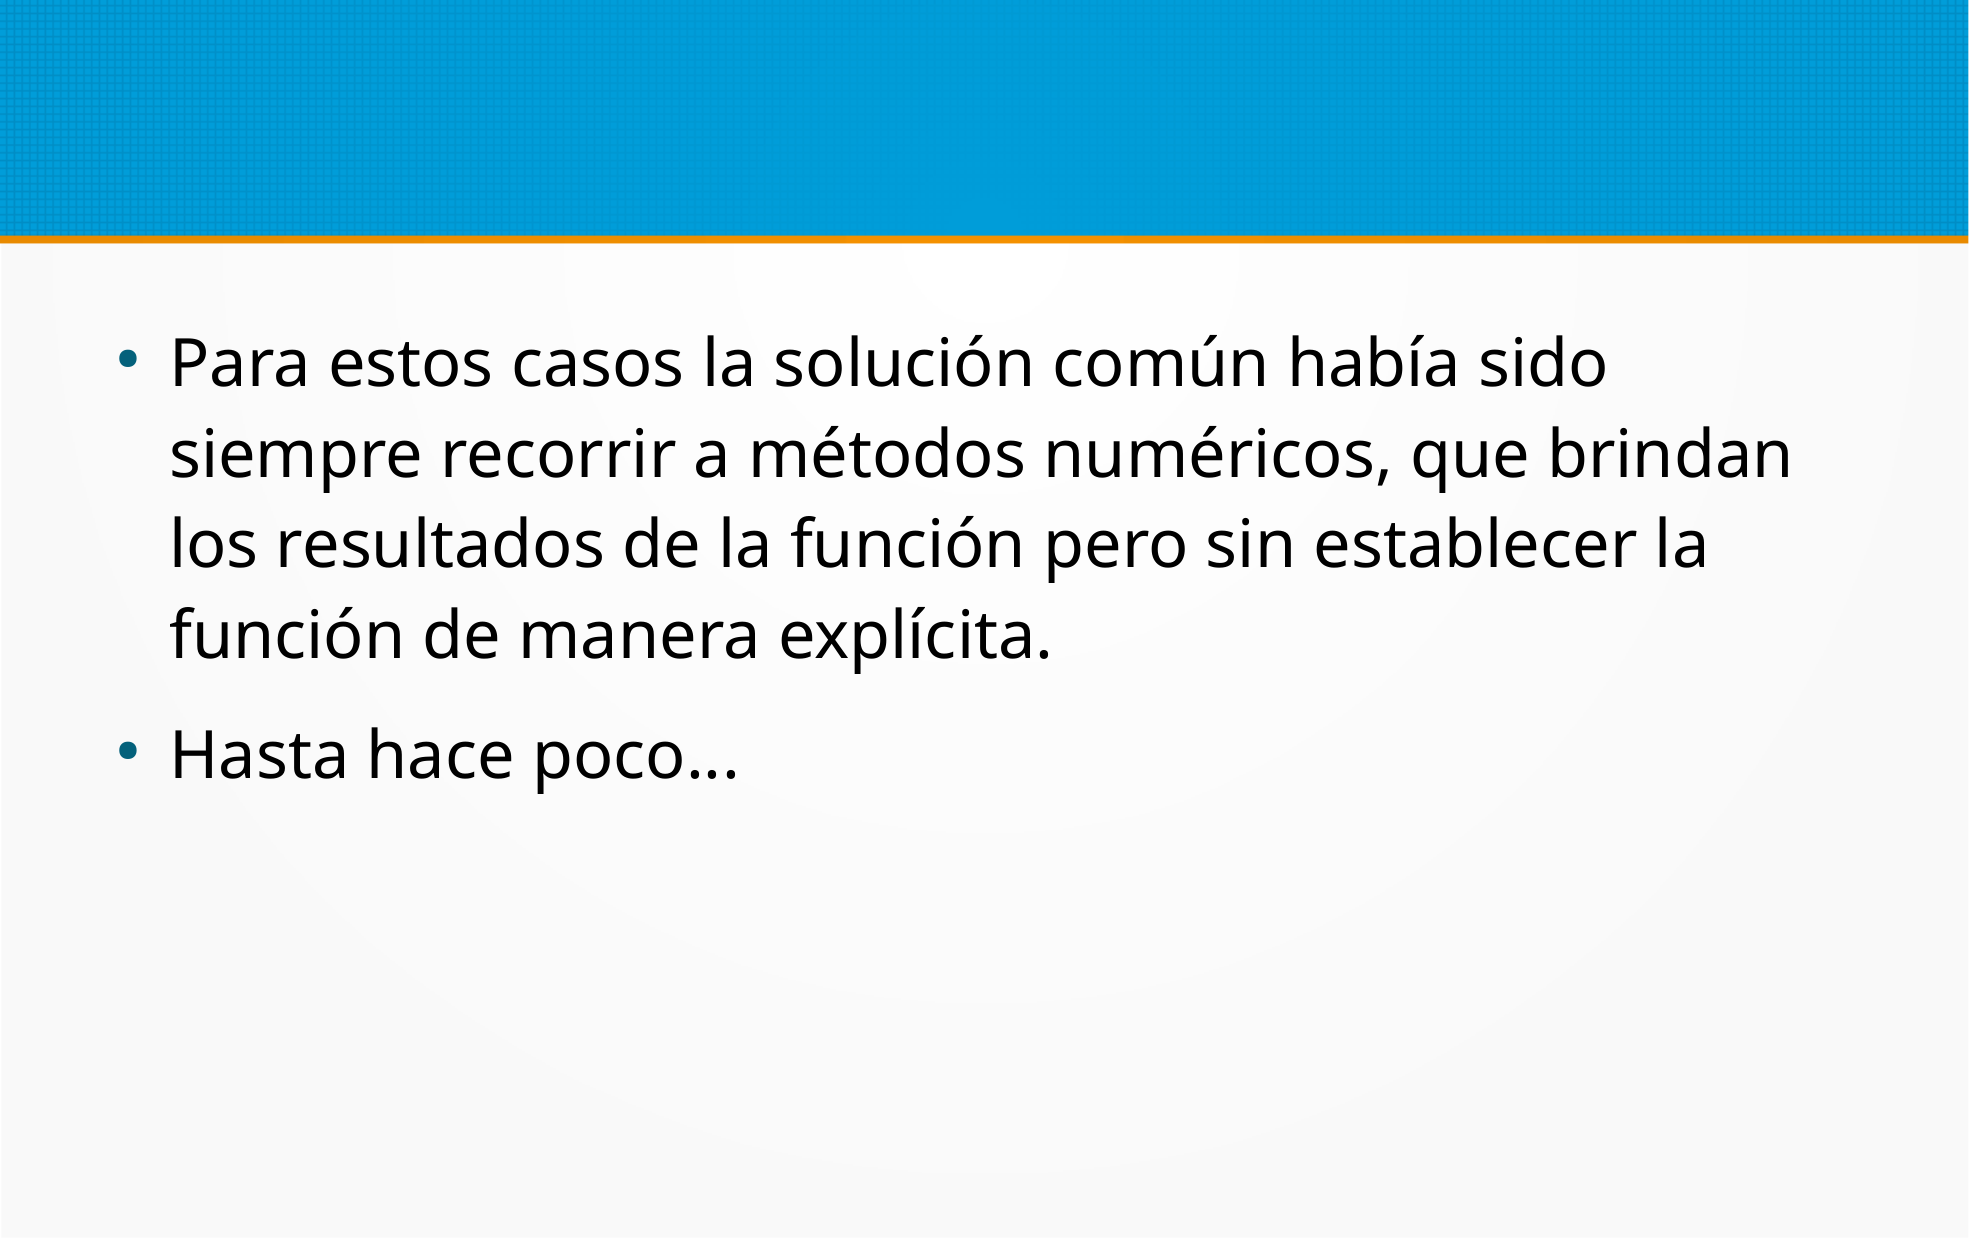

#
Para estos casos la solución común había sido siempre recorrir a métodos numéricos, que brindan los resultados de la función pero sin establecer la función de manera explícita.
Hasta hace poco...